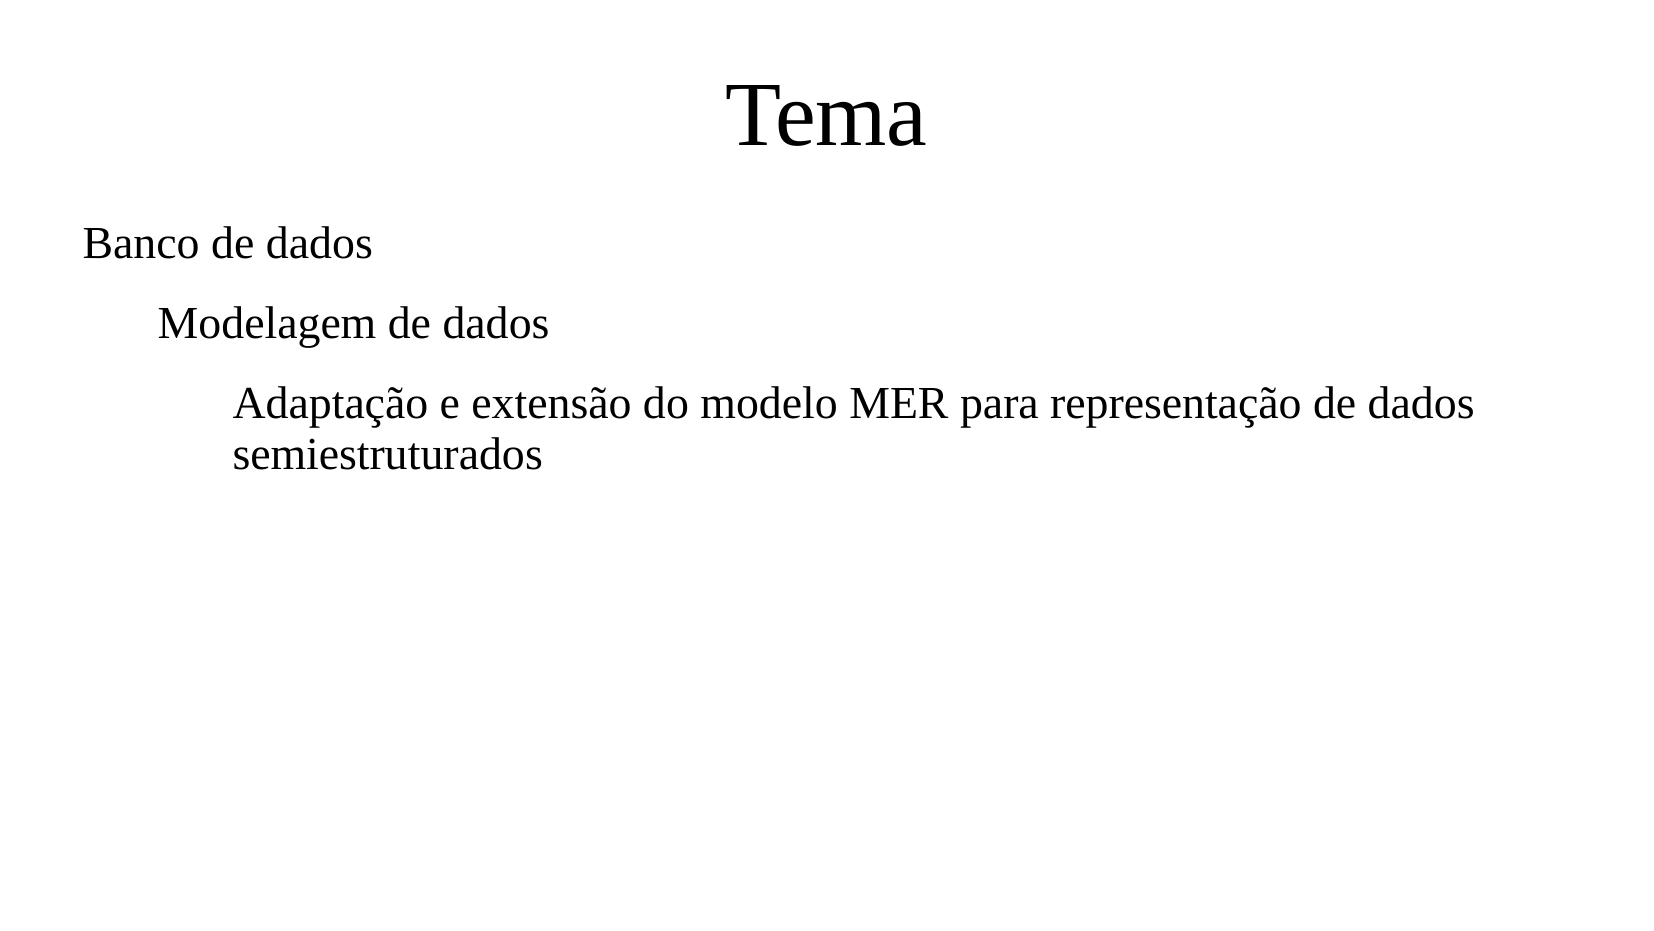

# Tema
Banco de dados
 	Modelagem de dados
 		Adaptação e extensão do modelo MER para representação de dados 			semiestruturados